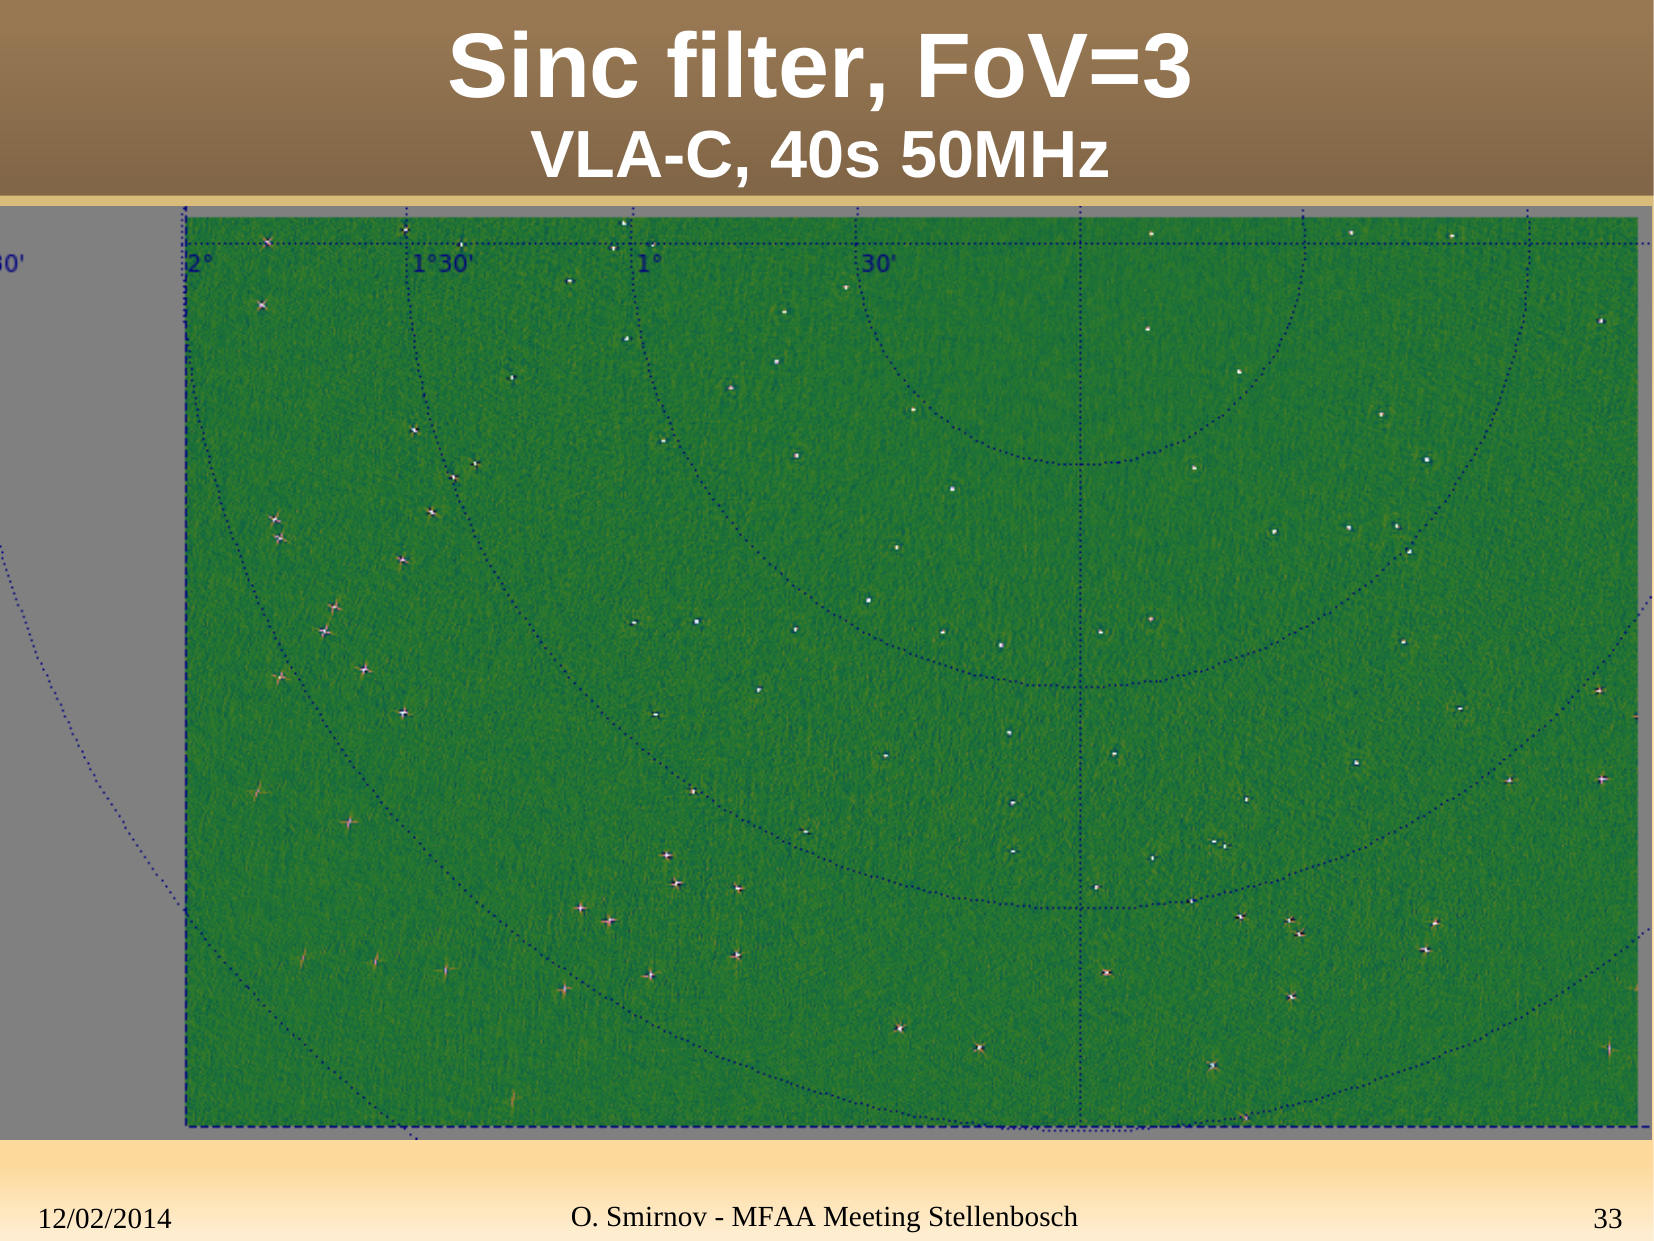

# Sinc filter, FoV=3 VLA-C, 40s 50MHz
O. Smirnov - MFAA Meeting Stellenbosch
12/02/2014
33